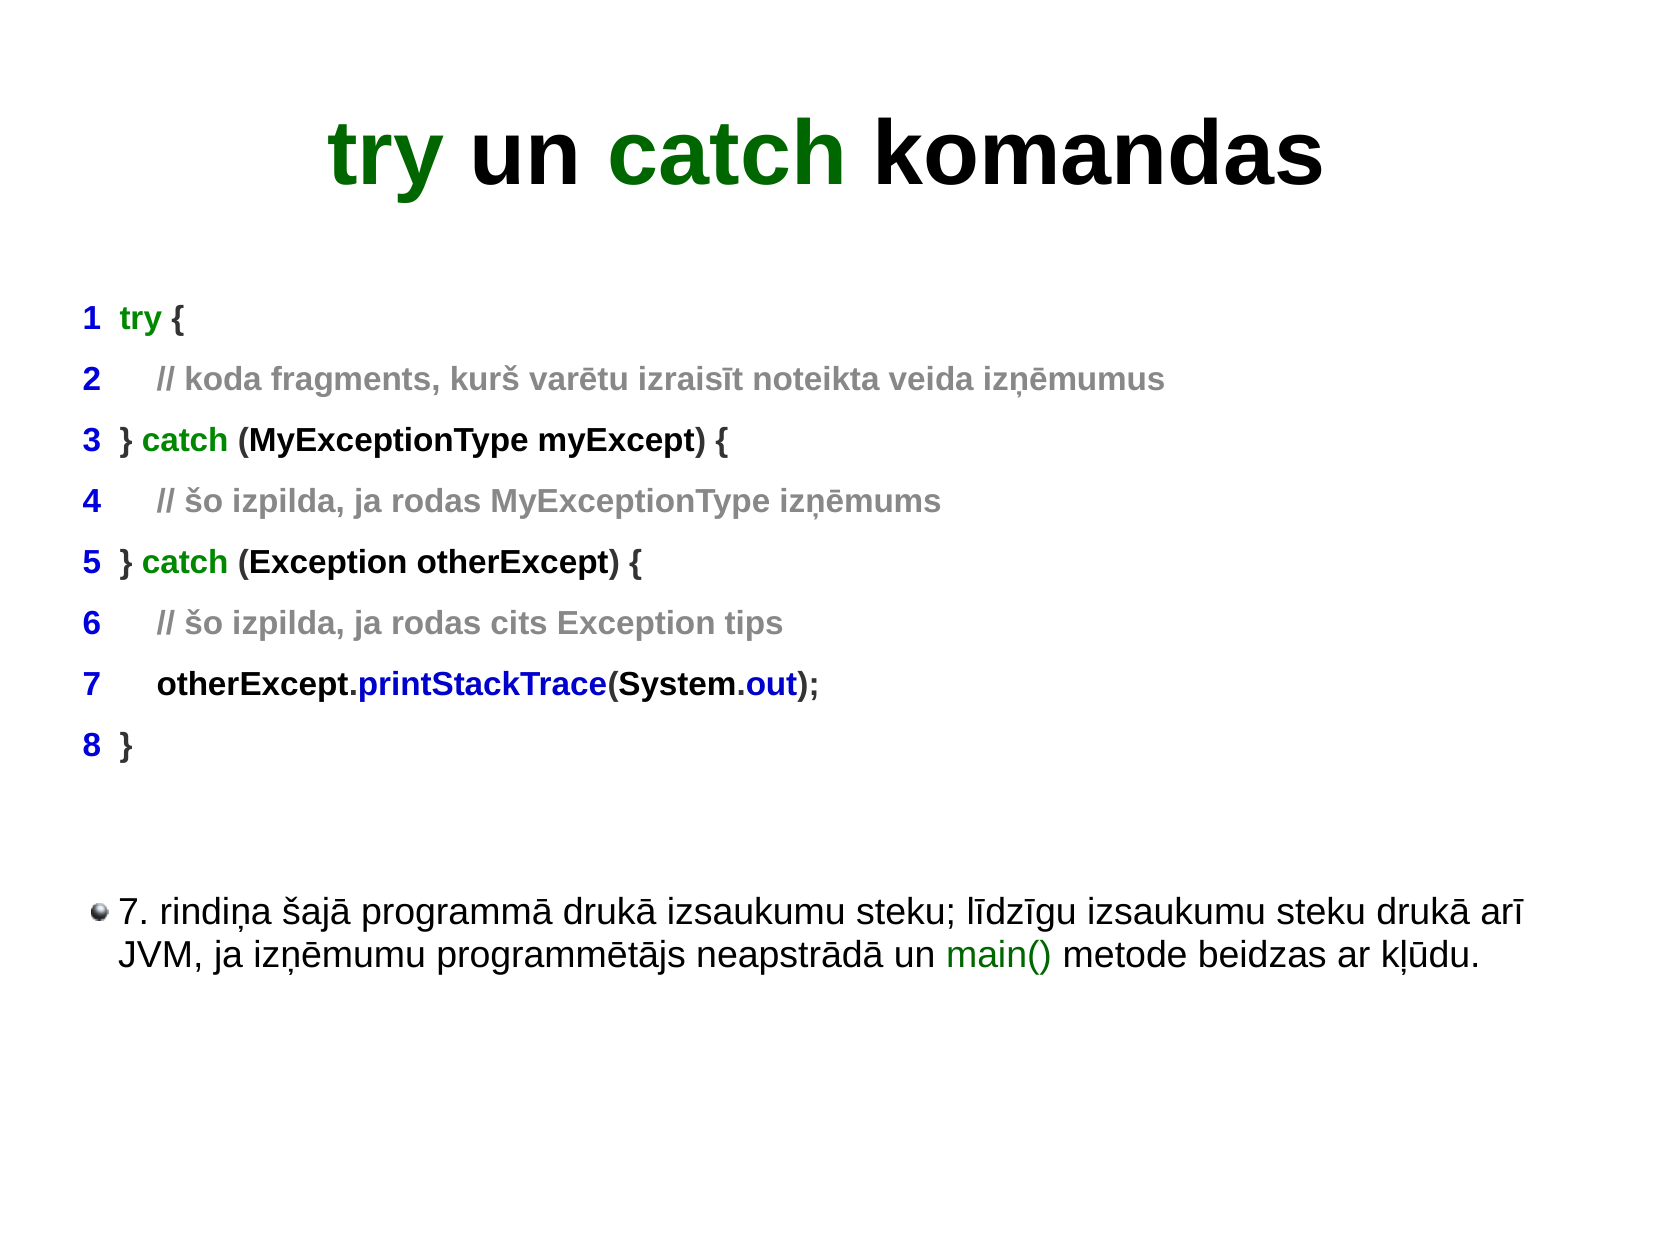

# try un catch komandas
1 try {
2 // koda fragments, kurš varētu izraisīt noteikta veida izņēmumus
3 } catch (MyExceptionType myExcept) {
4 // šo izpilda, ja rodas MyExceptionType izņēmums
5 } catch (Exception otherExcept) {
6 // šo izpilda, ja rodas cits Exception tips
7 otherExcept.printStackTrace(System.out);
8 }
7. rindiņa šajā programmā drukā izsaukumu steku; līdzīgu izsaukumu steku drukā arī JVM, ja izņēmumu programmētājs neapstrādā un main() metode beidzas ar kļūdu.